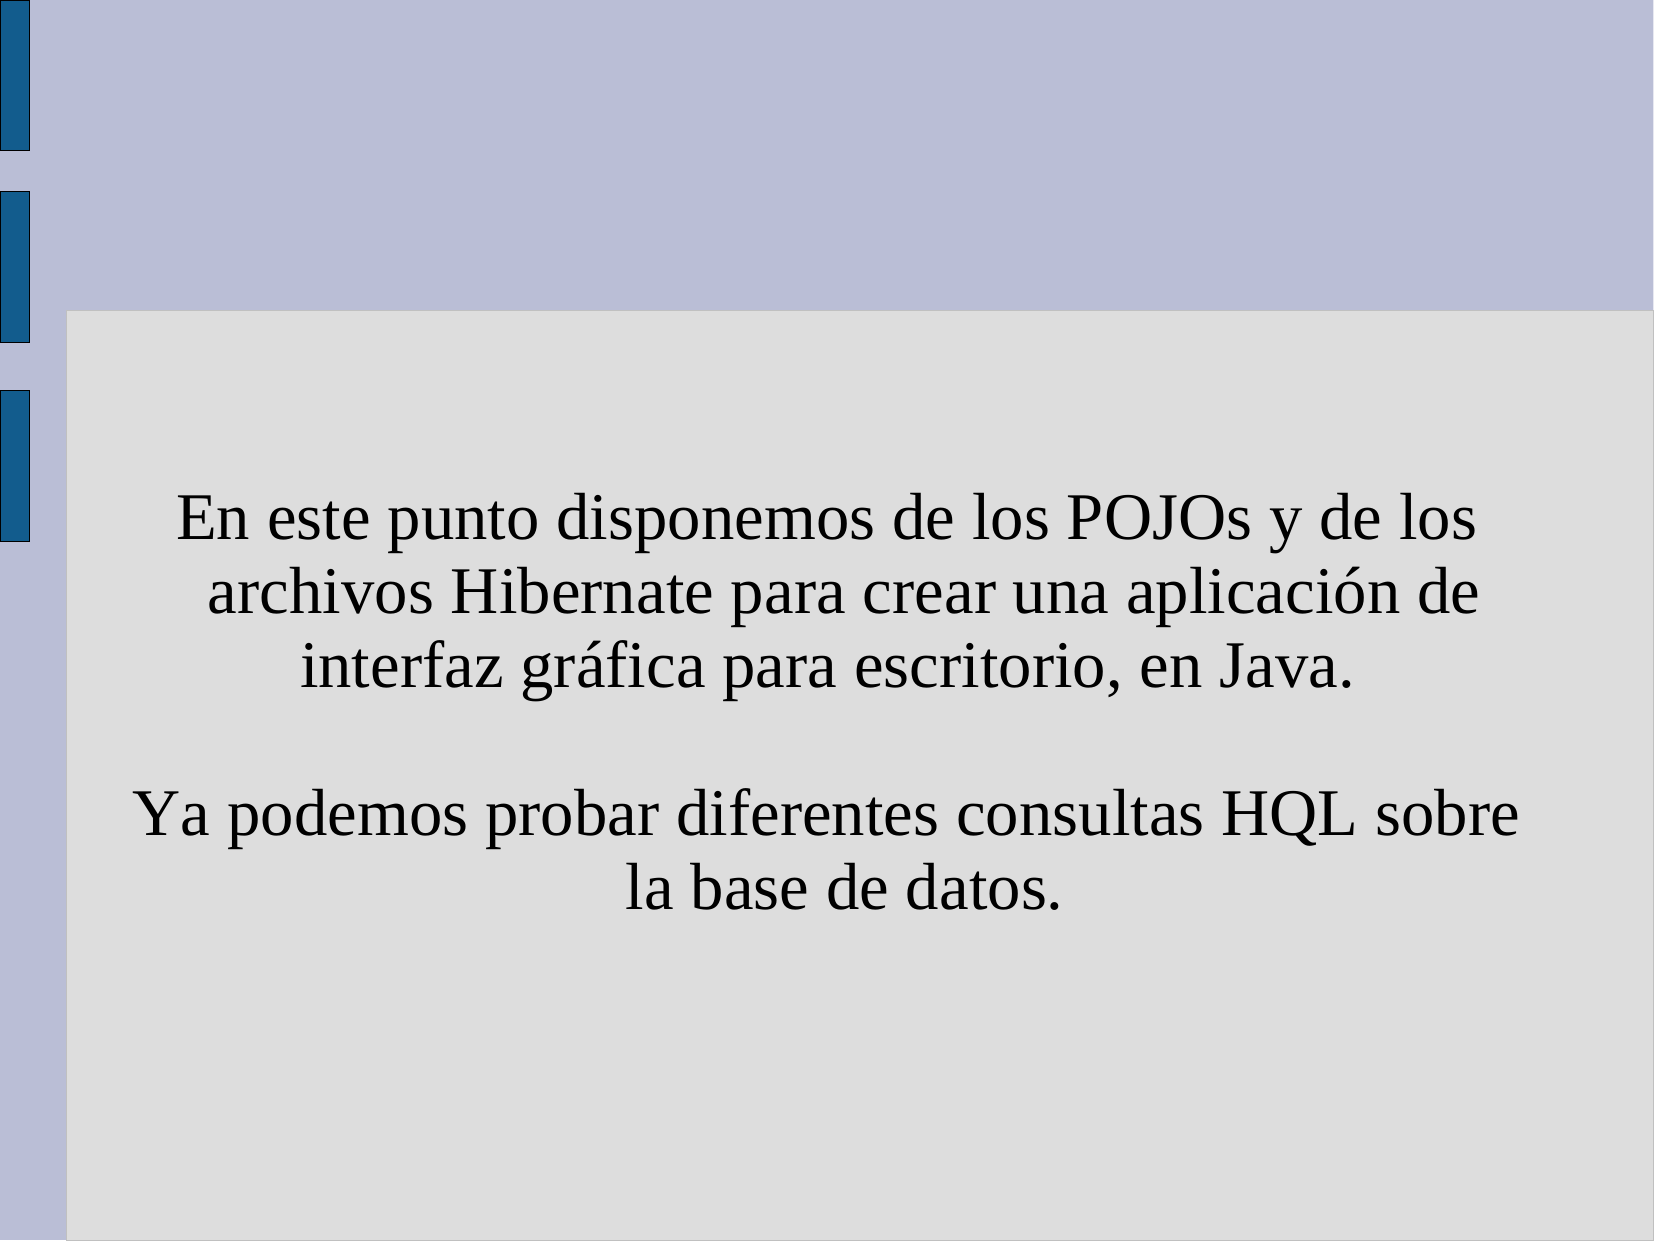

#
En este punto disponemos de los POJOs y de los archivos Hibernate para crear una aplicación de interfaz gráfica para escritorio, en Java.
Ya podemos probar diferentes consultas HQL sobre la base de datos.